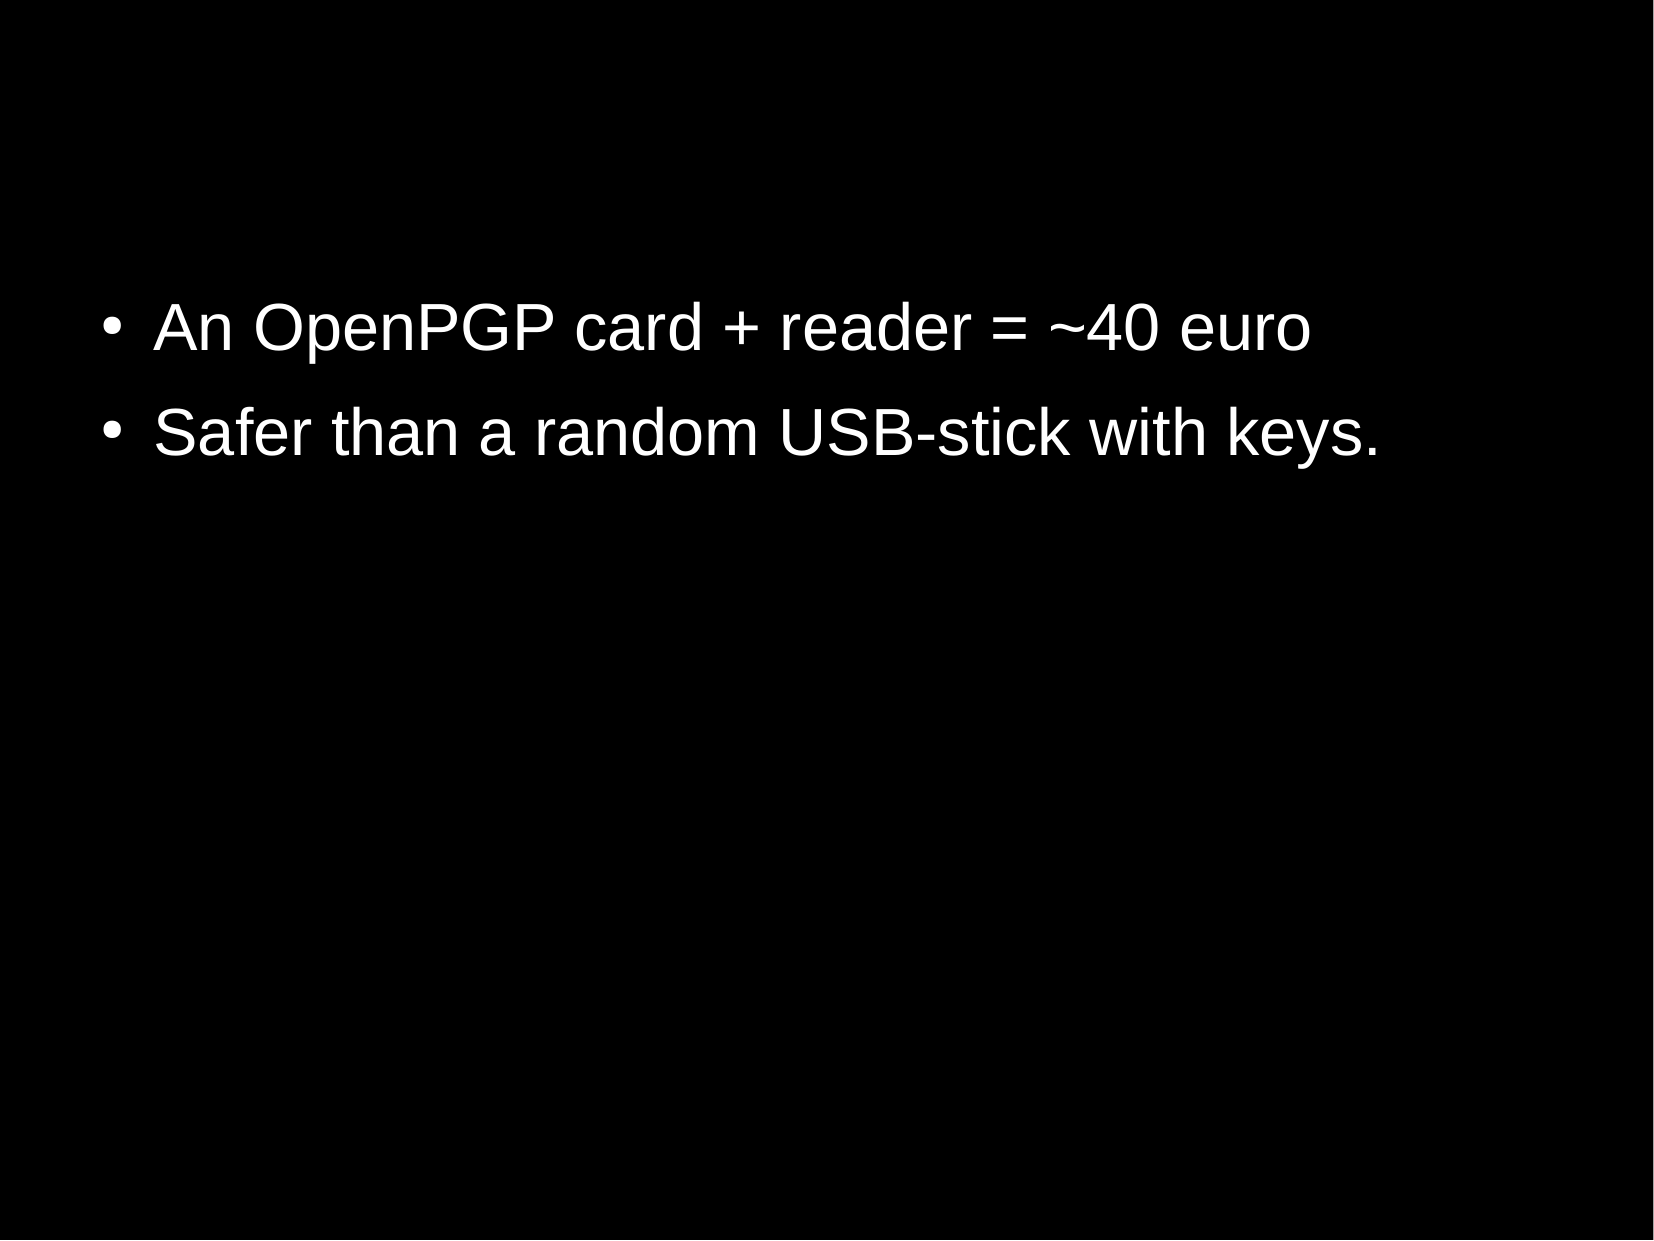

#
An OpenPGP card + reader = ~40 euro
Safer than a random USB-stick with keys.